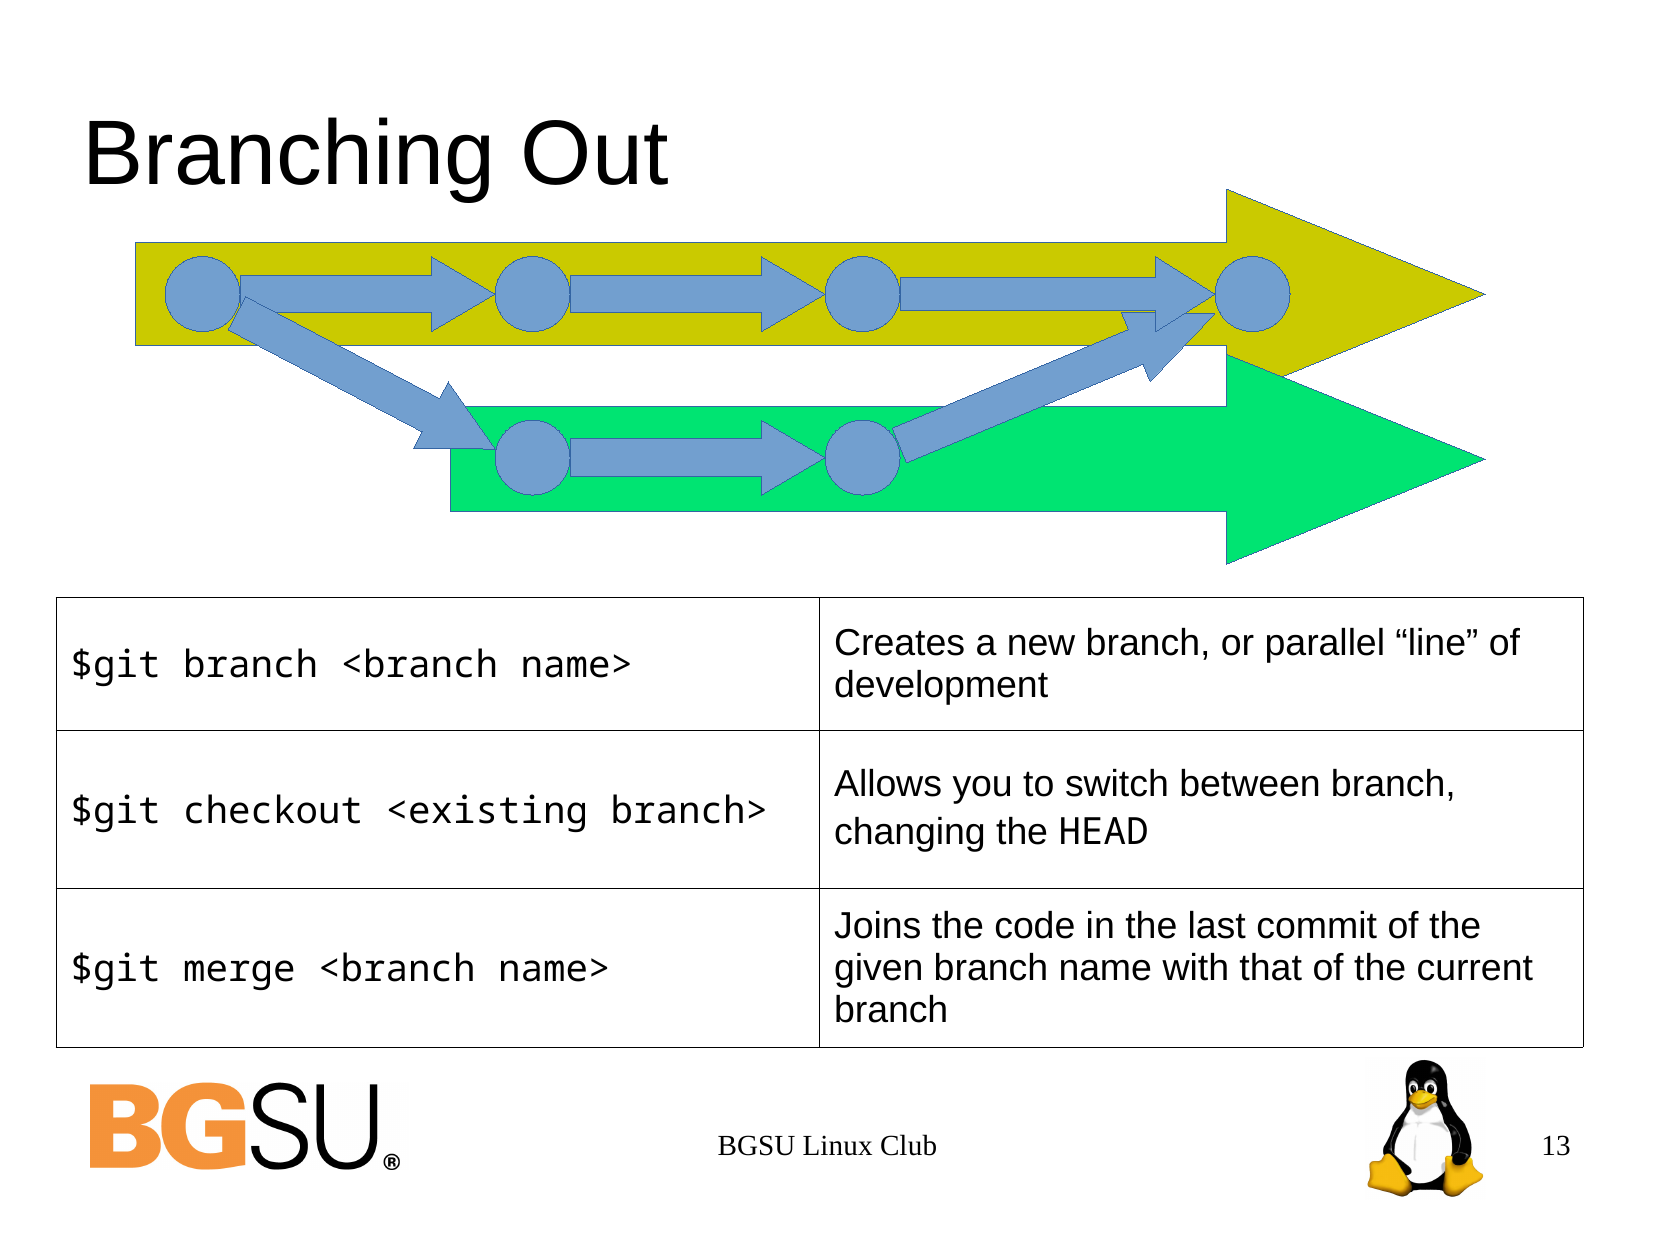

# Branching Out
| $git branch <branch name> | Creates a new branch, or parallel “line” of development |
| --- | --- |
| $git checkout <existing branch> | Allows you to switch between branch, changing the HEAD |
| $git merge <branch name> | Joins the code in the last commit of the given branch name with that of the current branch |
BGSU Linux Club
13